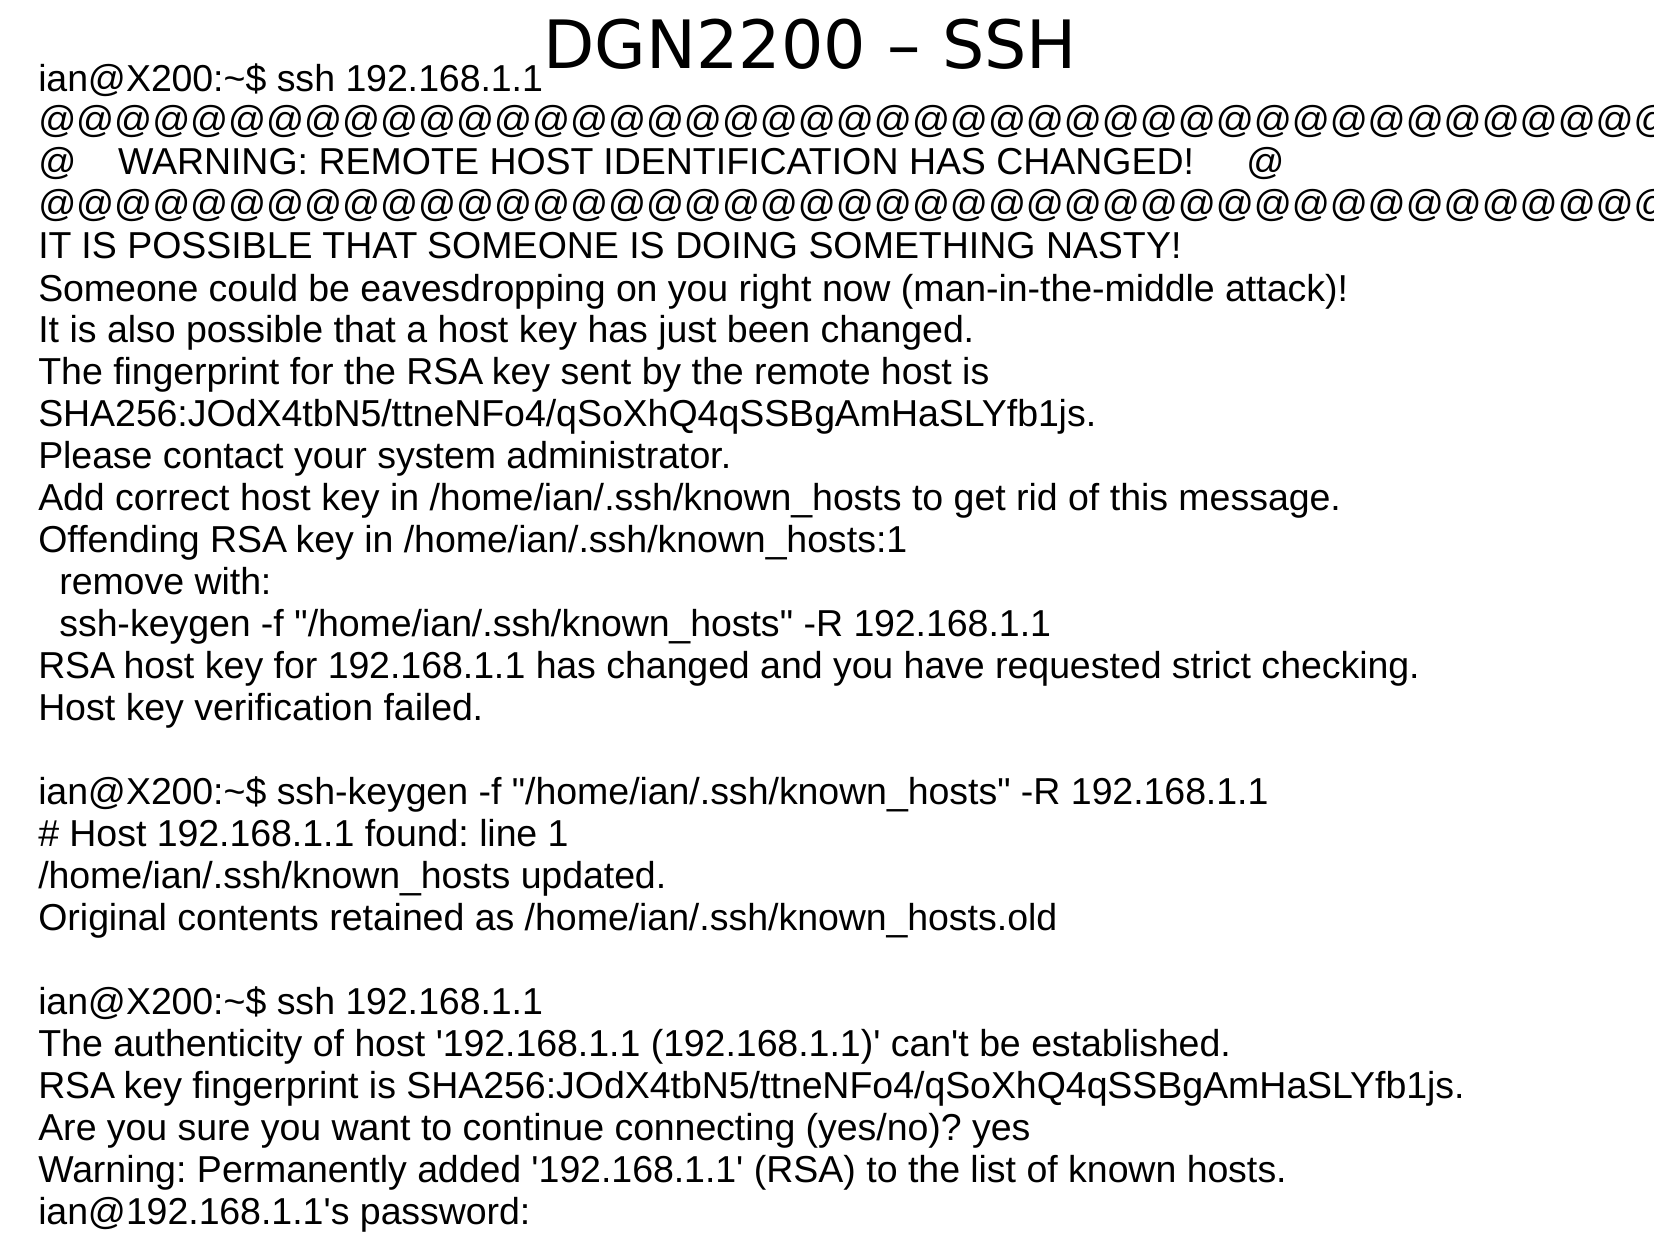

# DGN2200 – SSH
ian@X200:~$ ssh 192.168.1.1
@@@@@@@@@@@@@@@@@@@@@@@@@@@@@@@@@@@@@@@@@@@@@@@@@@@@@@@@@@@
@ WARNING: REMOTE HOST IDENTIFICATION HAS CHANGED! @
@@@@@@@@@@@@@@@@@@@@@@@@@@@@@@@@@@@@@@@@@@@@@@@@@@@@@@@@@@@
IT IS POSSIBLE THAT SOMEONE IS DOING SOMETHING NASTY!
Someone could be eavesdropping on you right now (man-in-the-middle attack)!
It is also possible that a host key has just been changed.
The fingerprint for the RSA key sent by the remote host is
SHA256:JOdX4tbN5/ttneNFo4/qSoXhQ4qSSBgAmHaSLYfb1js.
Please contact your system administrator.
Add correct host key in /home/ian/.ssh/known_hosts to get rid of this message.
Offending RSA key in /home/ian/.ssh/known_hosts:1
 remove with:
 ssh-keygen -f "/home/ian/.ssh/known_hosts" -R 192.168.1.1
RSA host key for 192.168.1.1 has changed and you have requested strict checking.
Host key verification failed.
ian@X200:~$ ssh-keygen -f "/home/ian/.ssh/known_hosts" -R 192.168.1.1
# Host 192.168.1.1 found: line 1
/home/ian/.ssh/known_hosts updated.
Original contents retained as /home/ian/.ssh/known_hosts.old
ian@X200:~$ ssh 192.168.1.1
The authenticity of host '192.168.1.1 (192.168.1.1)' can't be established.
RSA key fingerprint is SHA256:JOdX4tbN5/ttneNFo4/qSoXhQ4qSSBgAmHaSLYfb1js.
Are you sure you want to continue connecting (yes/no)? yes
Warning: Permanently added '192.168.1.1' (RSA) to the list of known hosts.
ian@192.168.1.1's password: